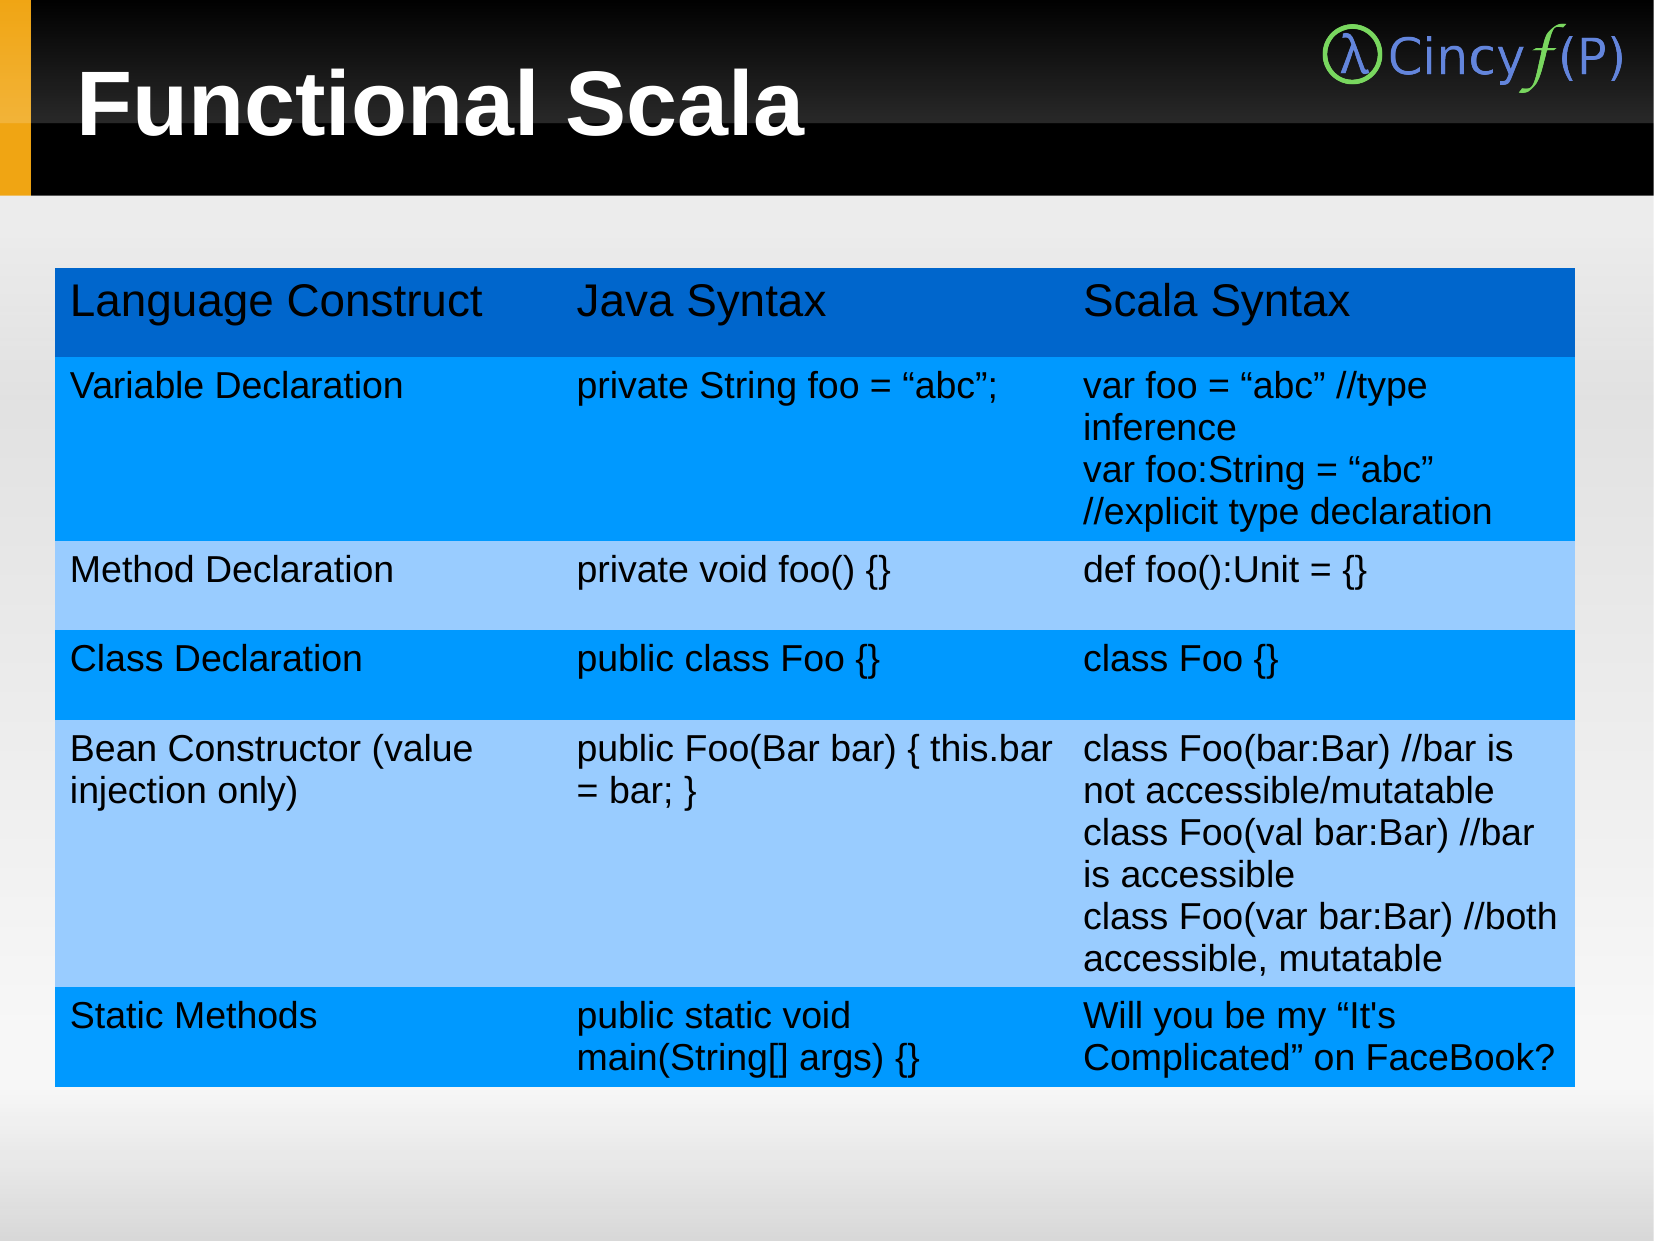

# Functional Scala
| Language Construct | Java Syntax | Scala Syntax |
| --- | --- | --- |
| Variable Declaration | private String foo = “abc”; | var foo = “abc” //type inference var foo:String = “abc” //explicit type declaration |
| Method Declaration | private void foo() {} | def foo():Unit = {} |
| Class Declaration | public class Foo {} | class Foo {} |
| Bean Constructor (value injection only) | public Foo(Bar bar) { this.bar = bar; } | class Foo(bar:Bar) //bar is not accessible/mutatable class Foo(val bar:Bar) //bar is accessible class Foo(var bar:Bar) //both accessible, mutatable |
| Static Methods | public static void main(String[] args) {} | Will you be my “It's Complicated” on FaceBook? |